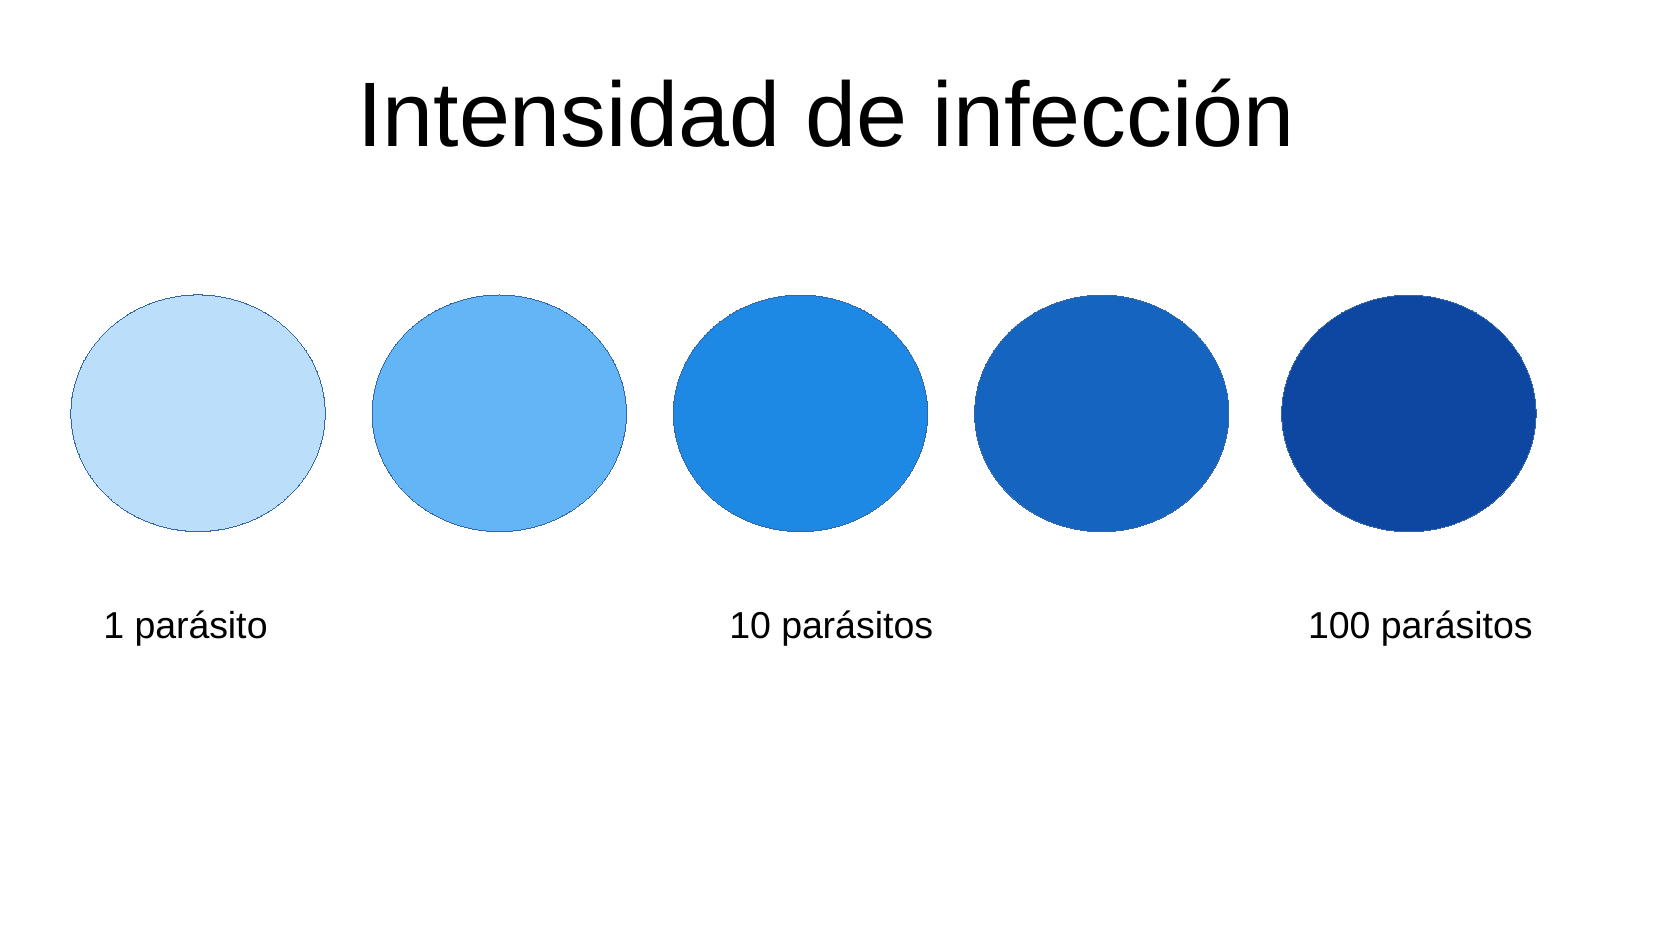

# Intensidad de infección
1 parásito
10 parásitos
100 parásitos